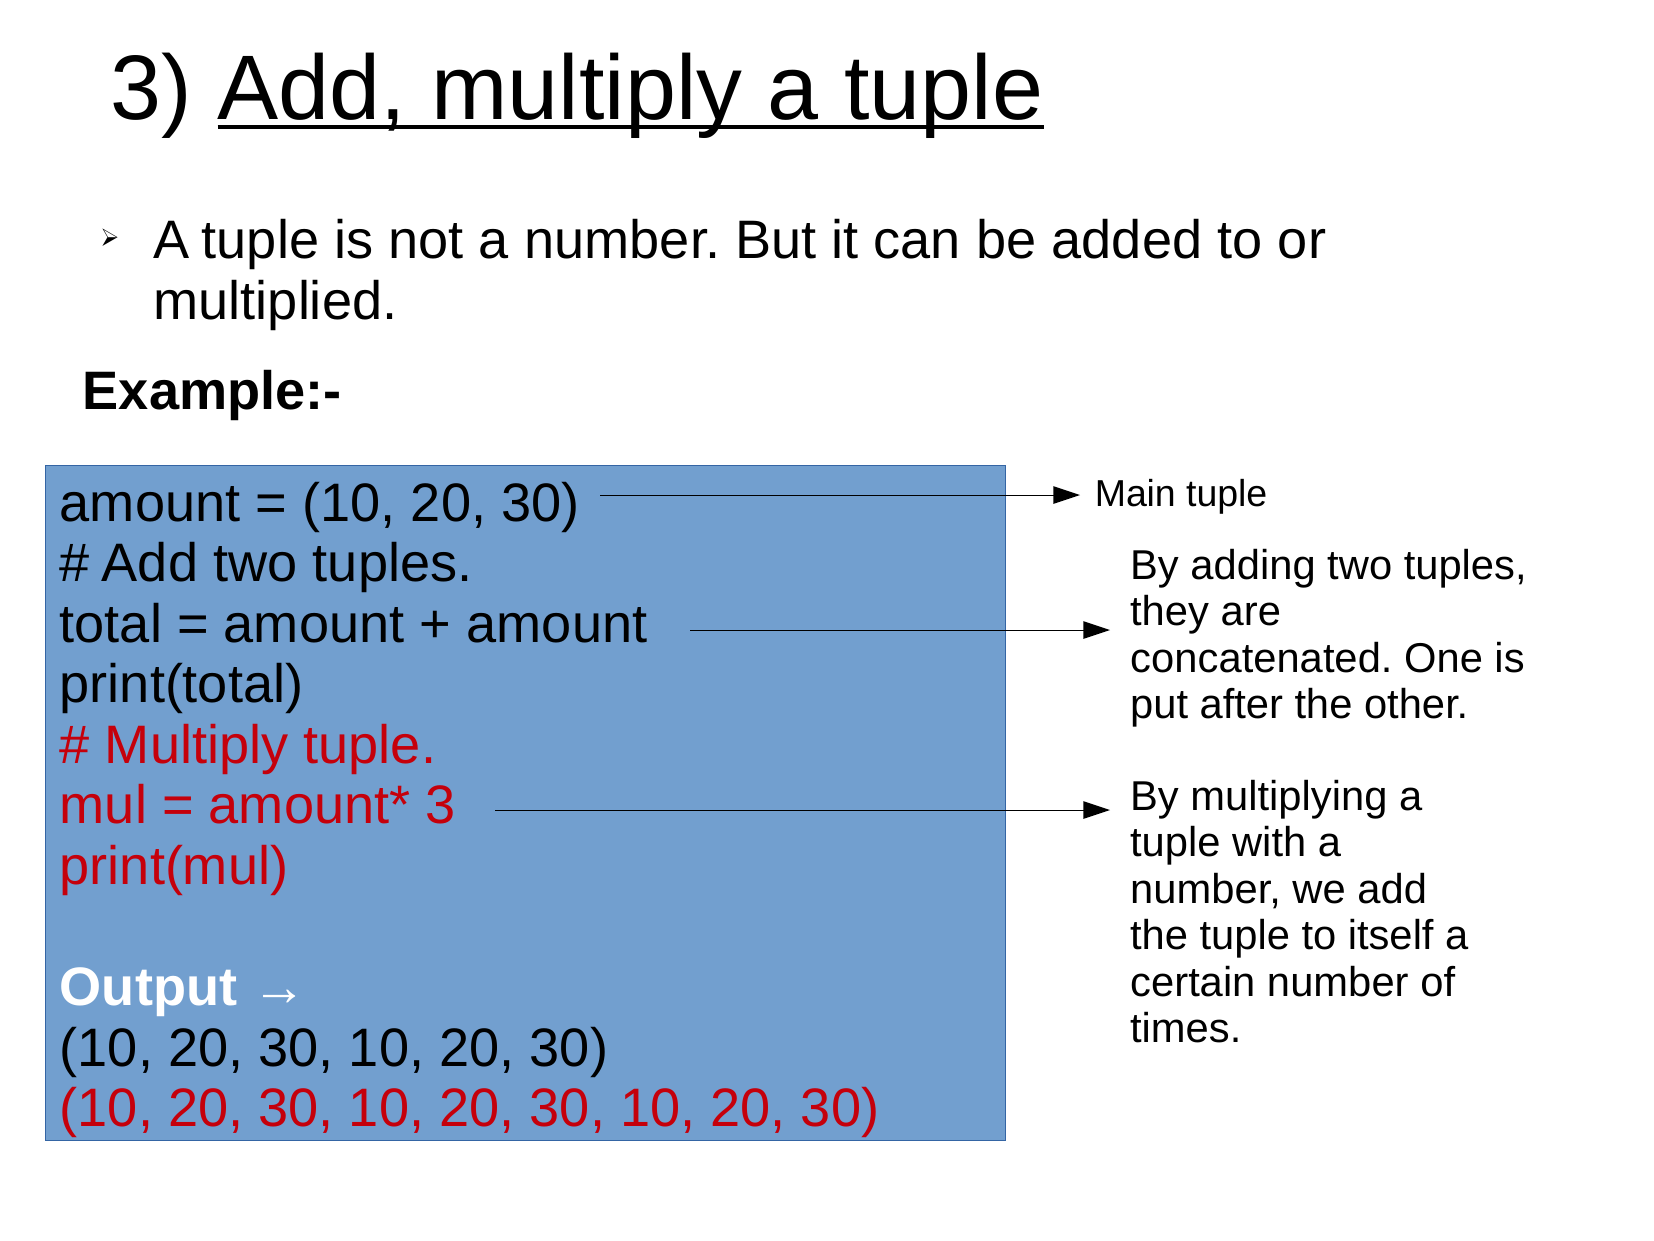

# 3) Add, multiply a tuple
A tuple is not a number. But it can be added to or multiplied.
Example:-
amount = (10, 20, 30)
# Add two tuples.
total = amount + amount
print(total)
# Multiply tuple.
mul = amount* 3
print(mul)
Output →
(10, 20, 30, 10, 20, 30)
(10, 20, 30, 10, 20, 30, 10, 20, 30)
Main tuple
By adding two tuples, they are concatenated. One is put after the other.
By multiplying a tuple with a number, we add the tuple to itself a certain number of times.